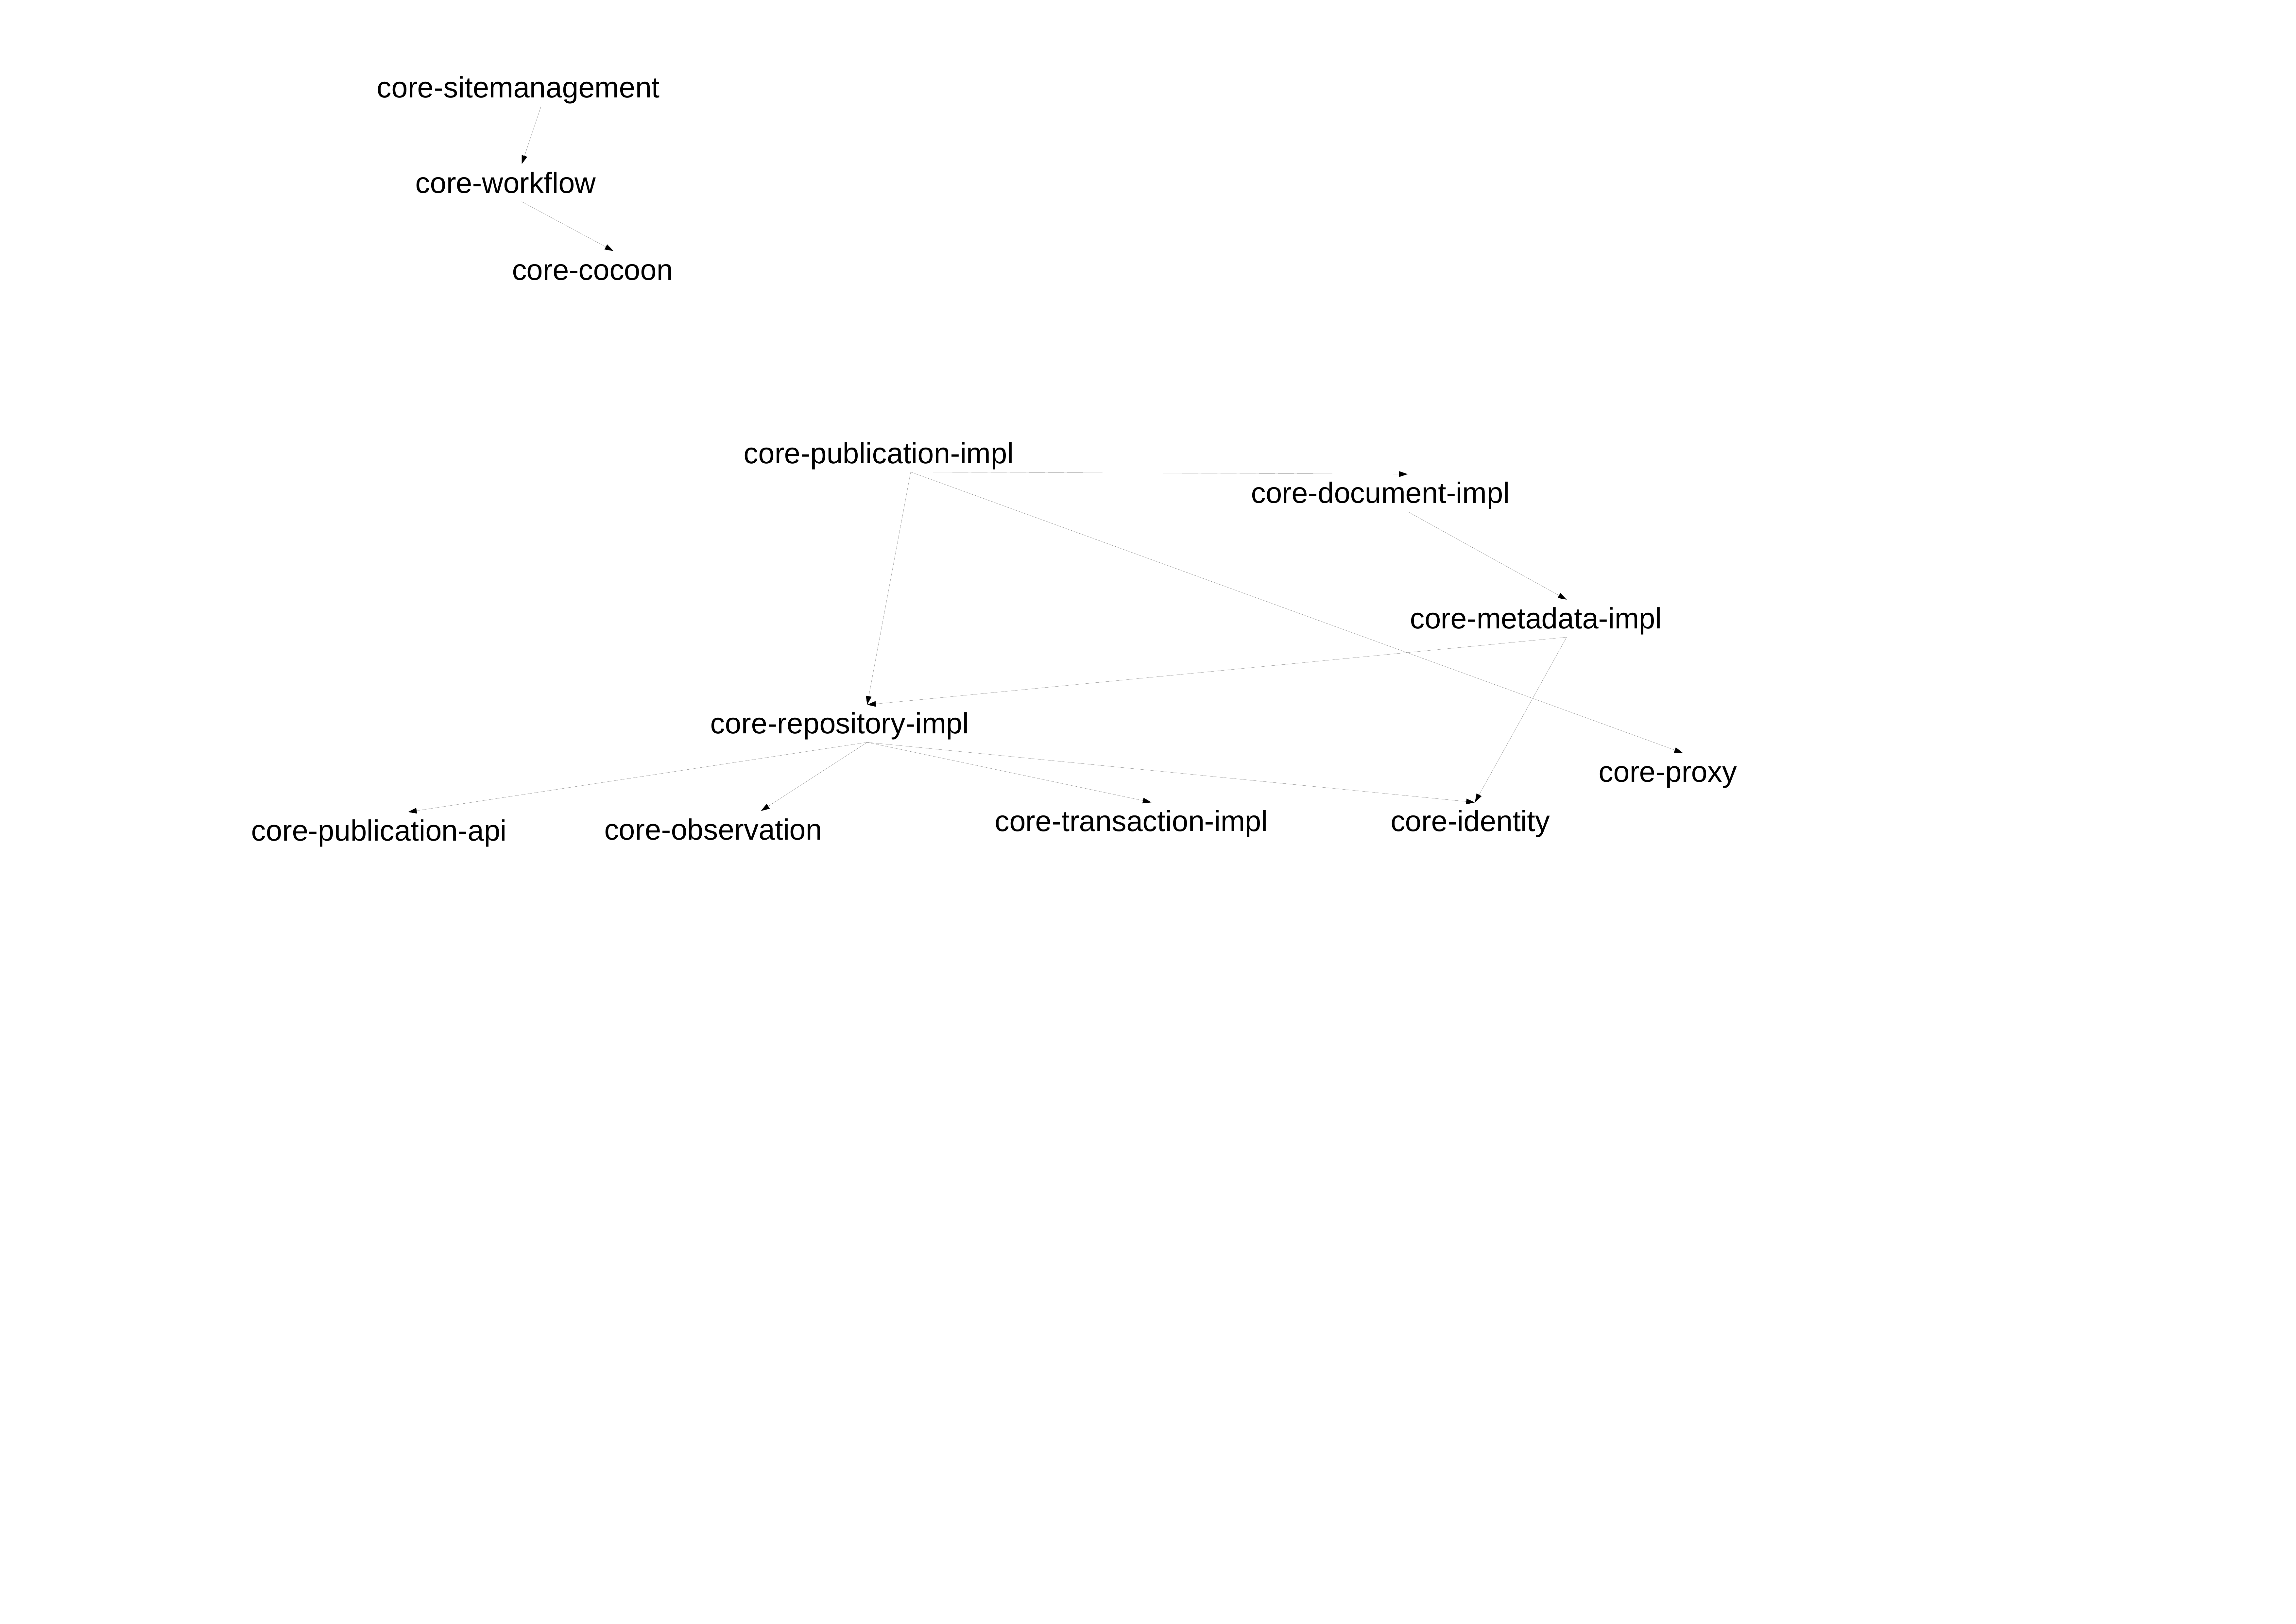

core-sitemanagement
core-workflow
core-cocoon
core-publication-impl
core-document-impl
core-metadata-impl
core-repository-impl
core-proxy
core-transaction-impl
core-identity
core-observation
core-publication-api